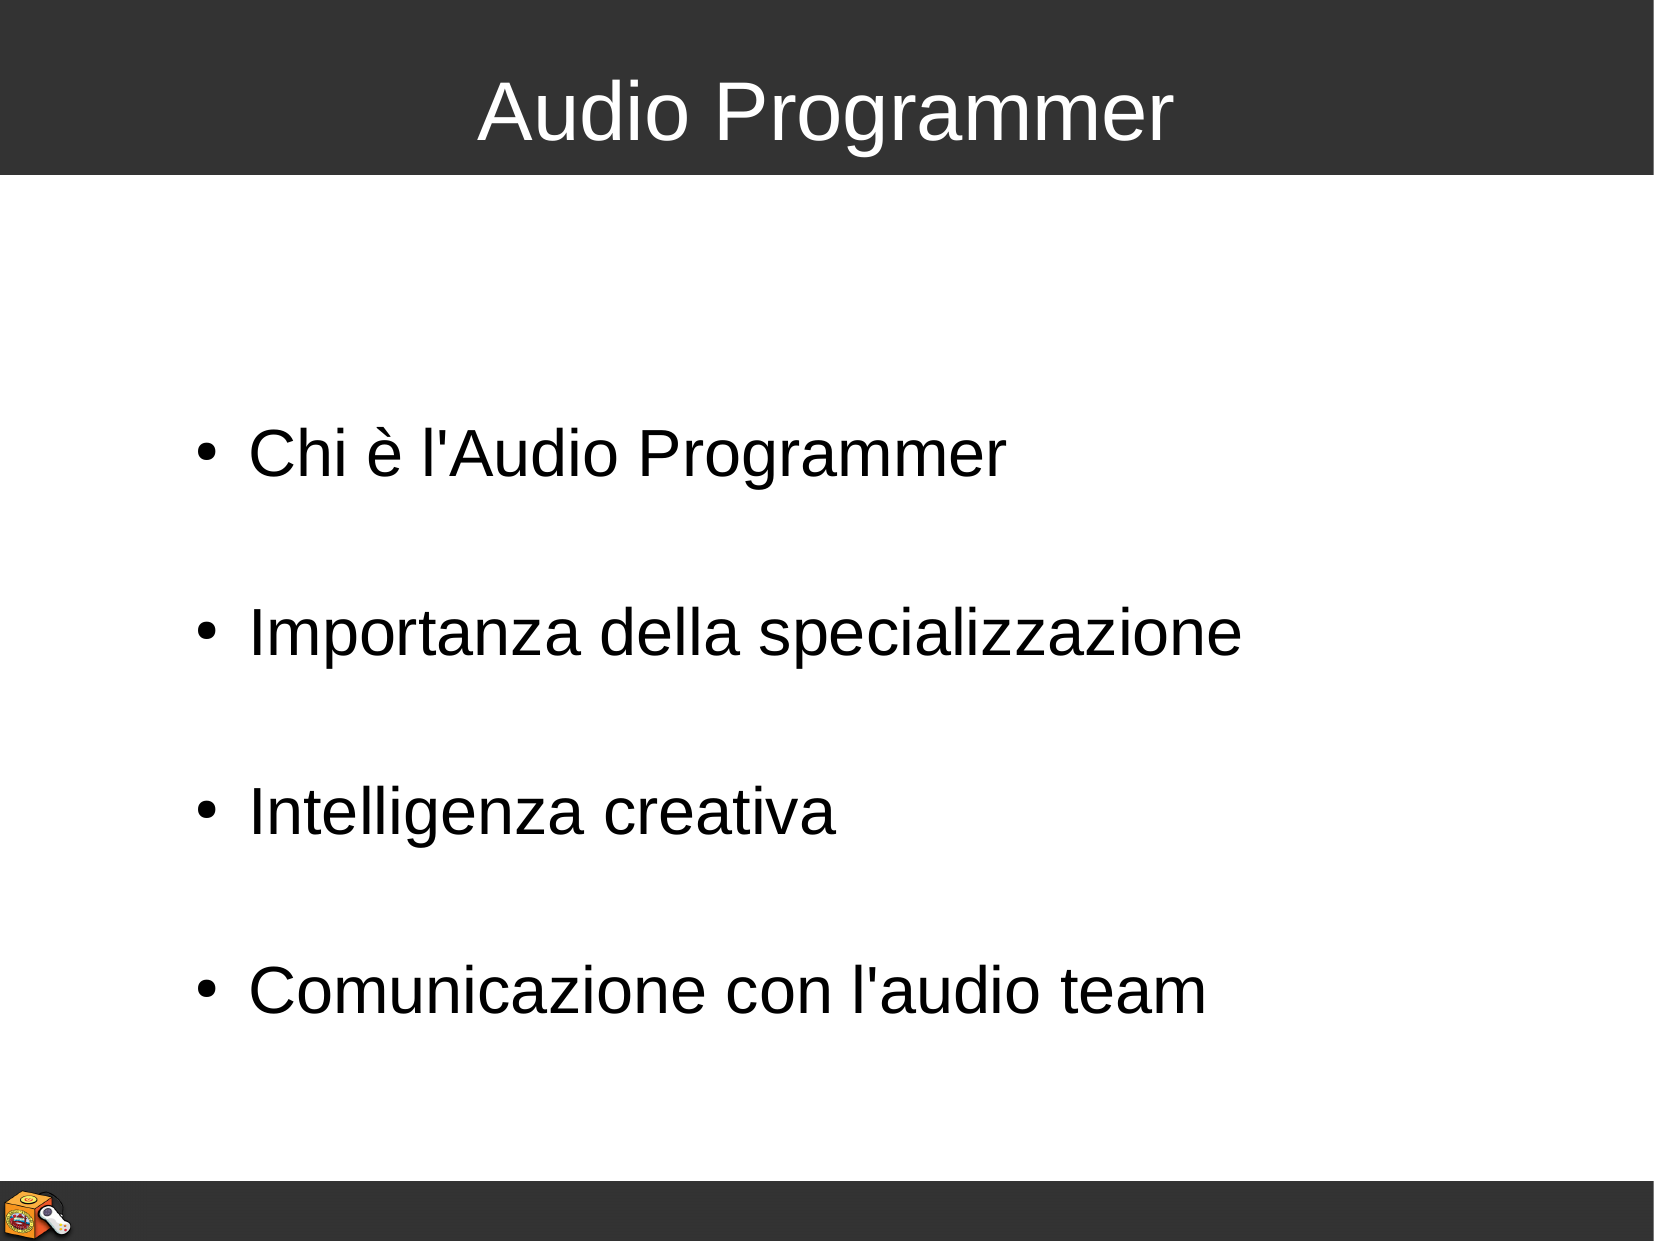

# Audio Programmer
Chi è l'Audio Programmer
Importanza della specializzazione
Intelligenza creativa
Comunicazione con l'audio team